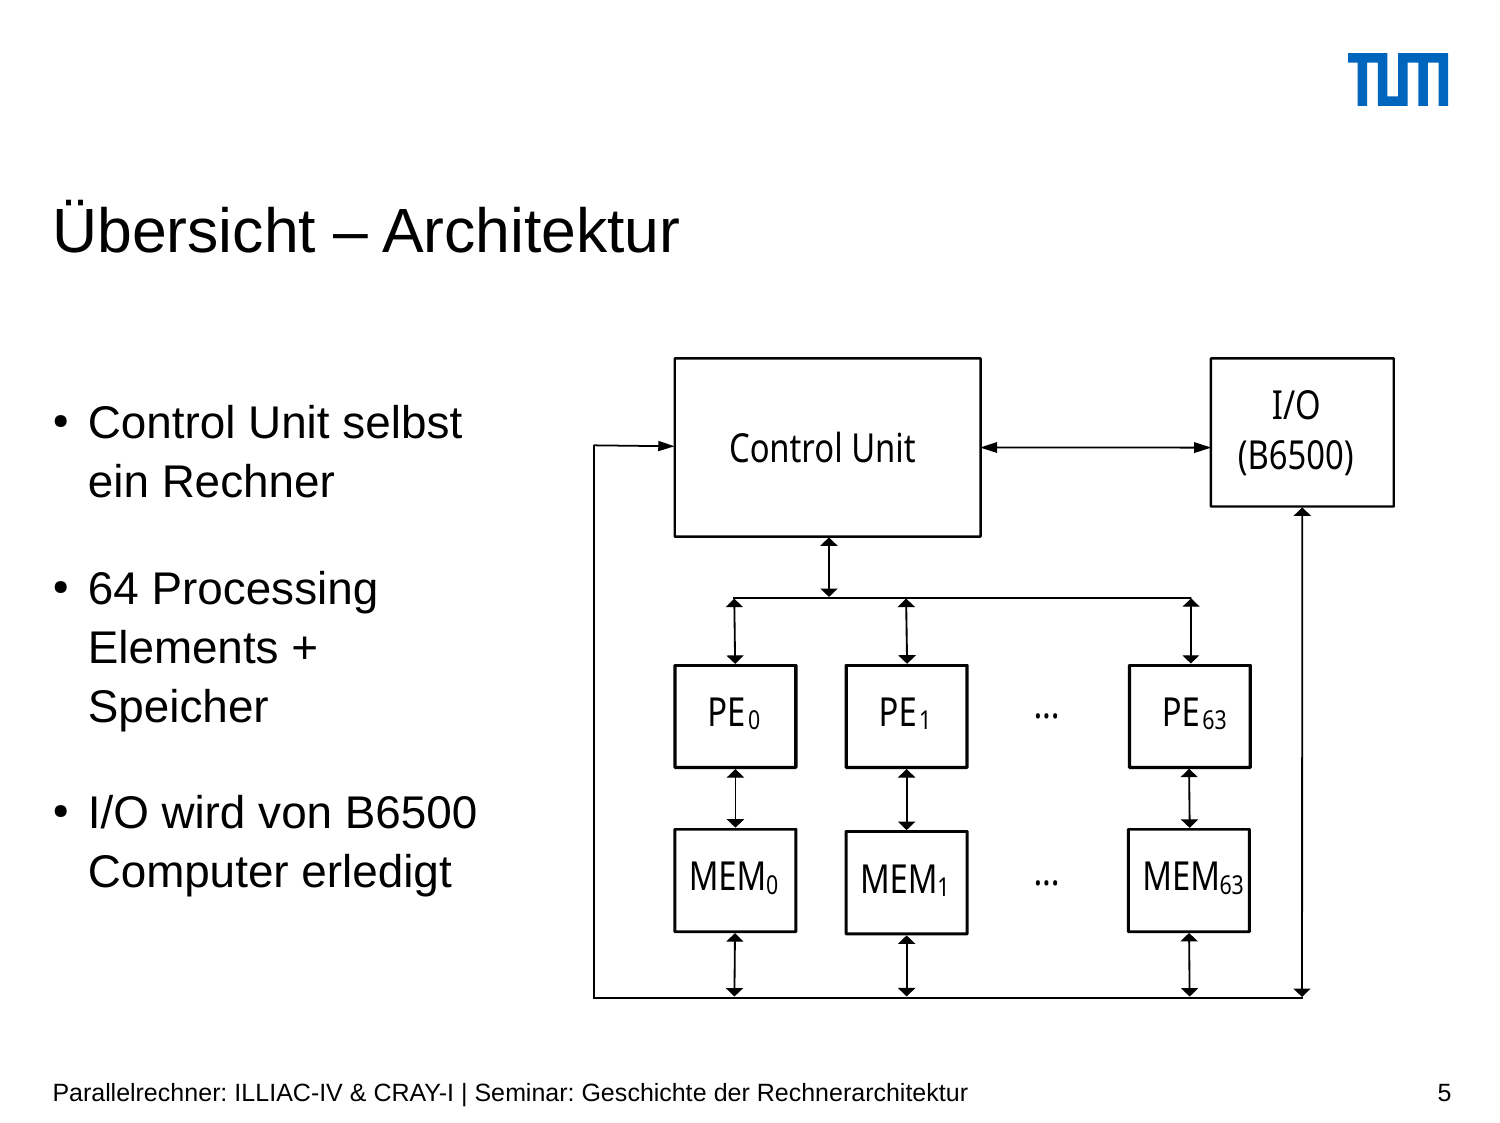

# Übersicht – Architektur
Control Unit selbst ein Rechner
64 Processing Elements + Speicher
I/O wird von B6500 Computer erledigt
Parallelrechner: ILLIAC-IV & CRAY-I | Seminar: Geschichte der Rechnerarchitektur
5